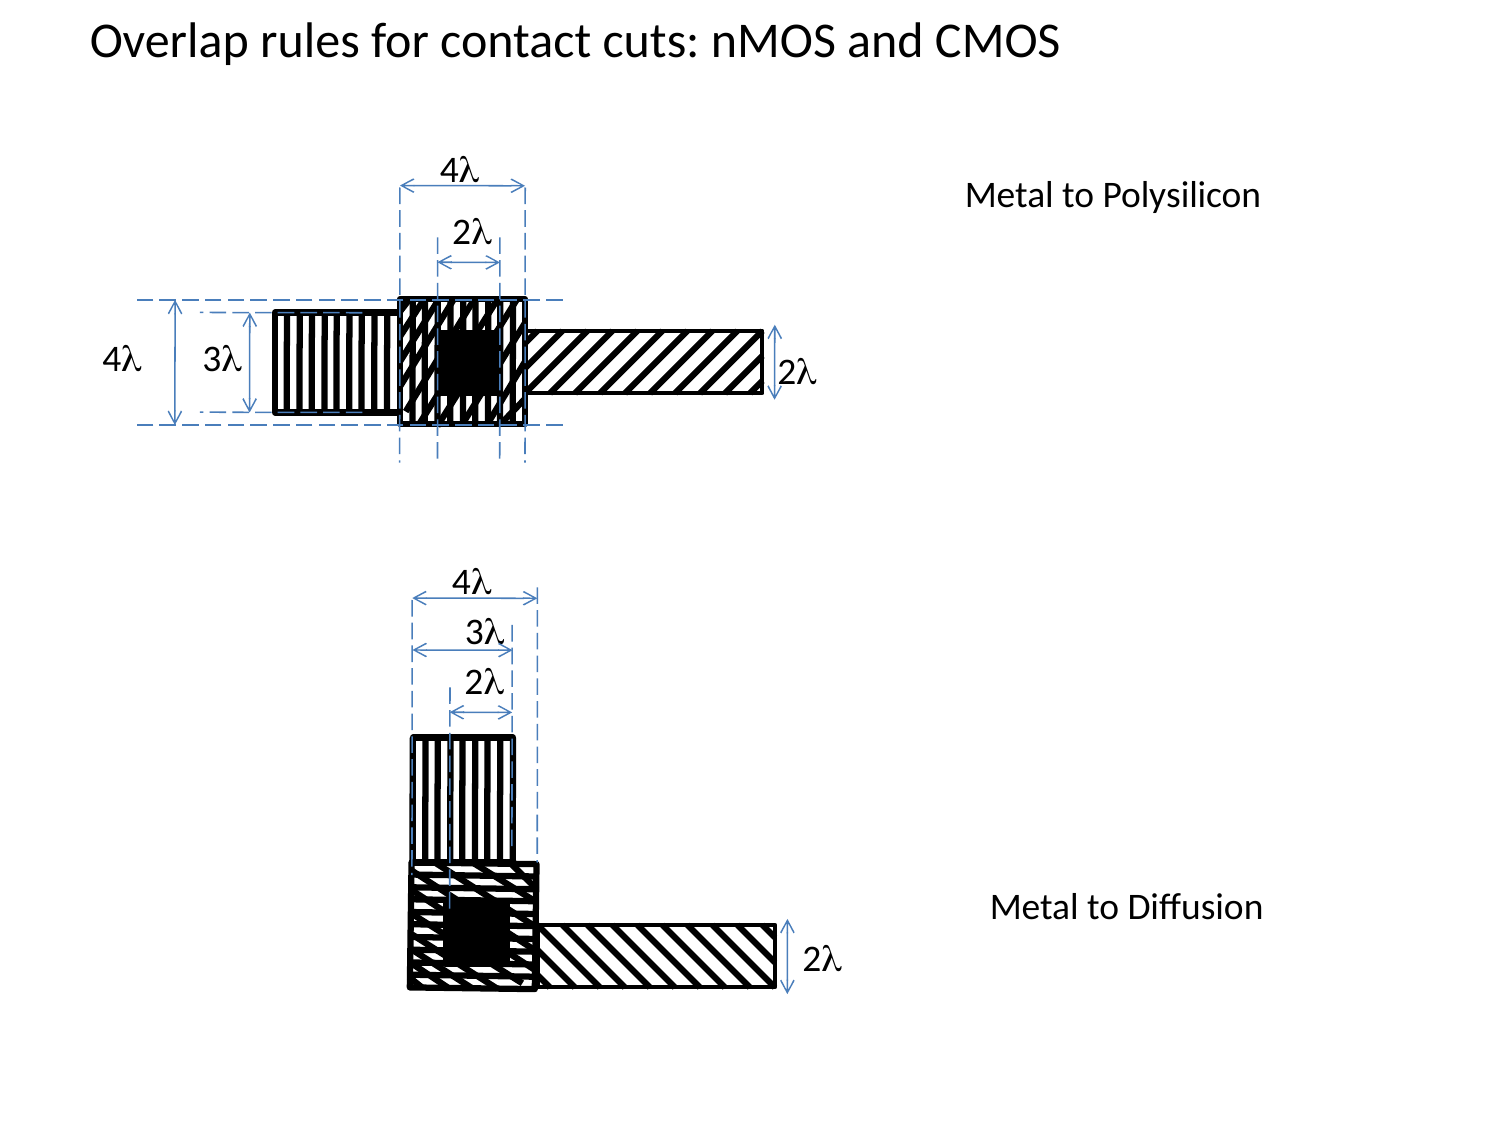

Overlap rules for contact cuts: nMOS and CMOS
4
Metal to Polysilicon
2
4
3
2
4
3
2
Metal to Diffusion
2